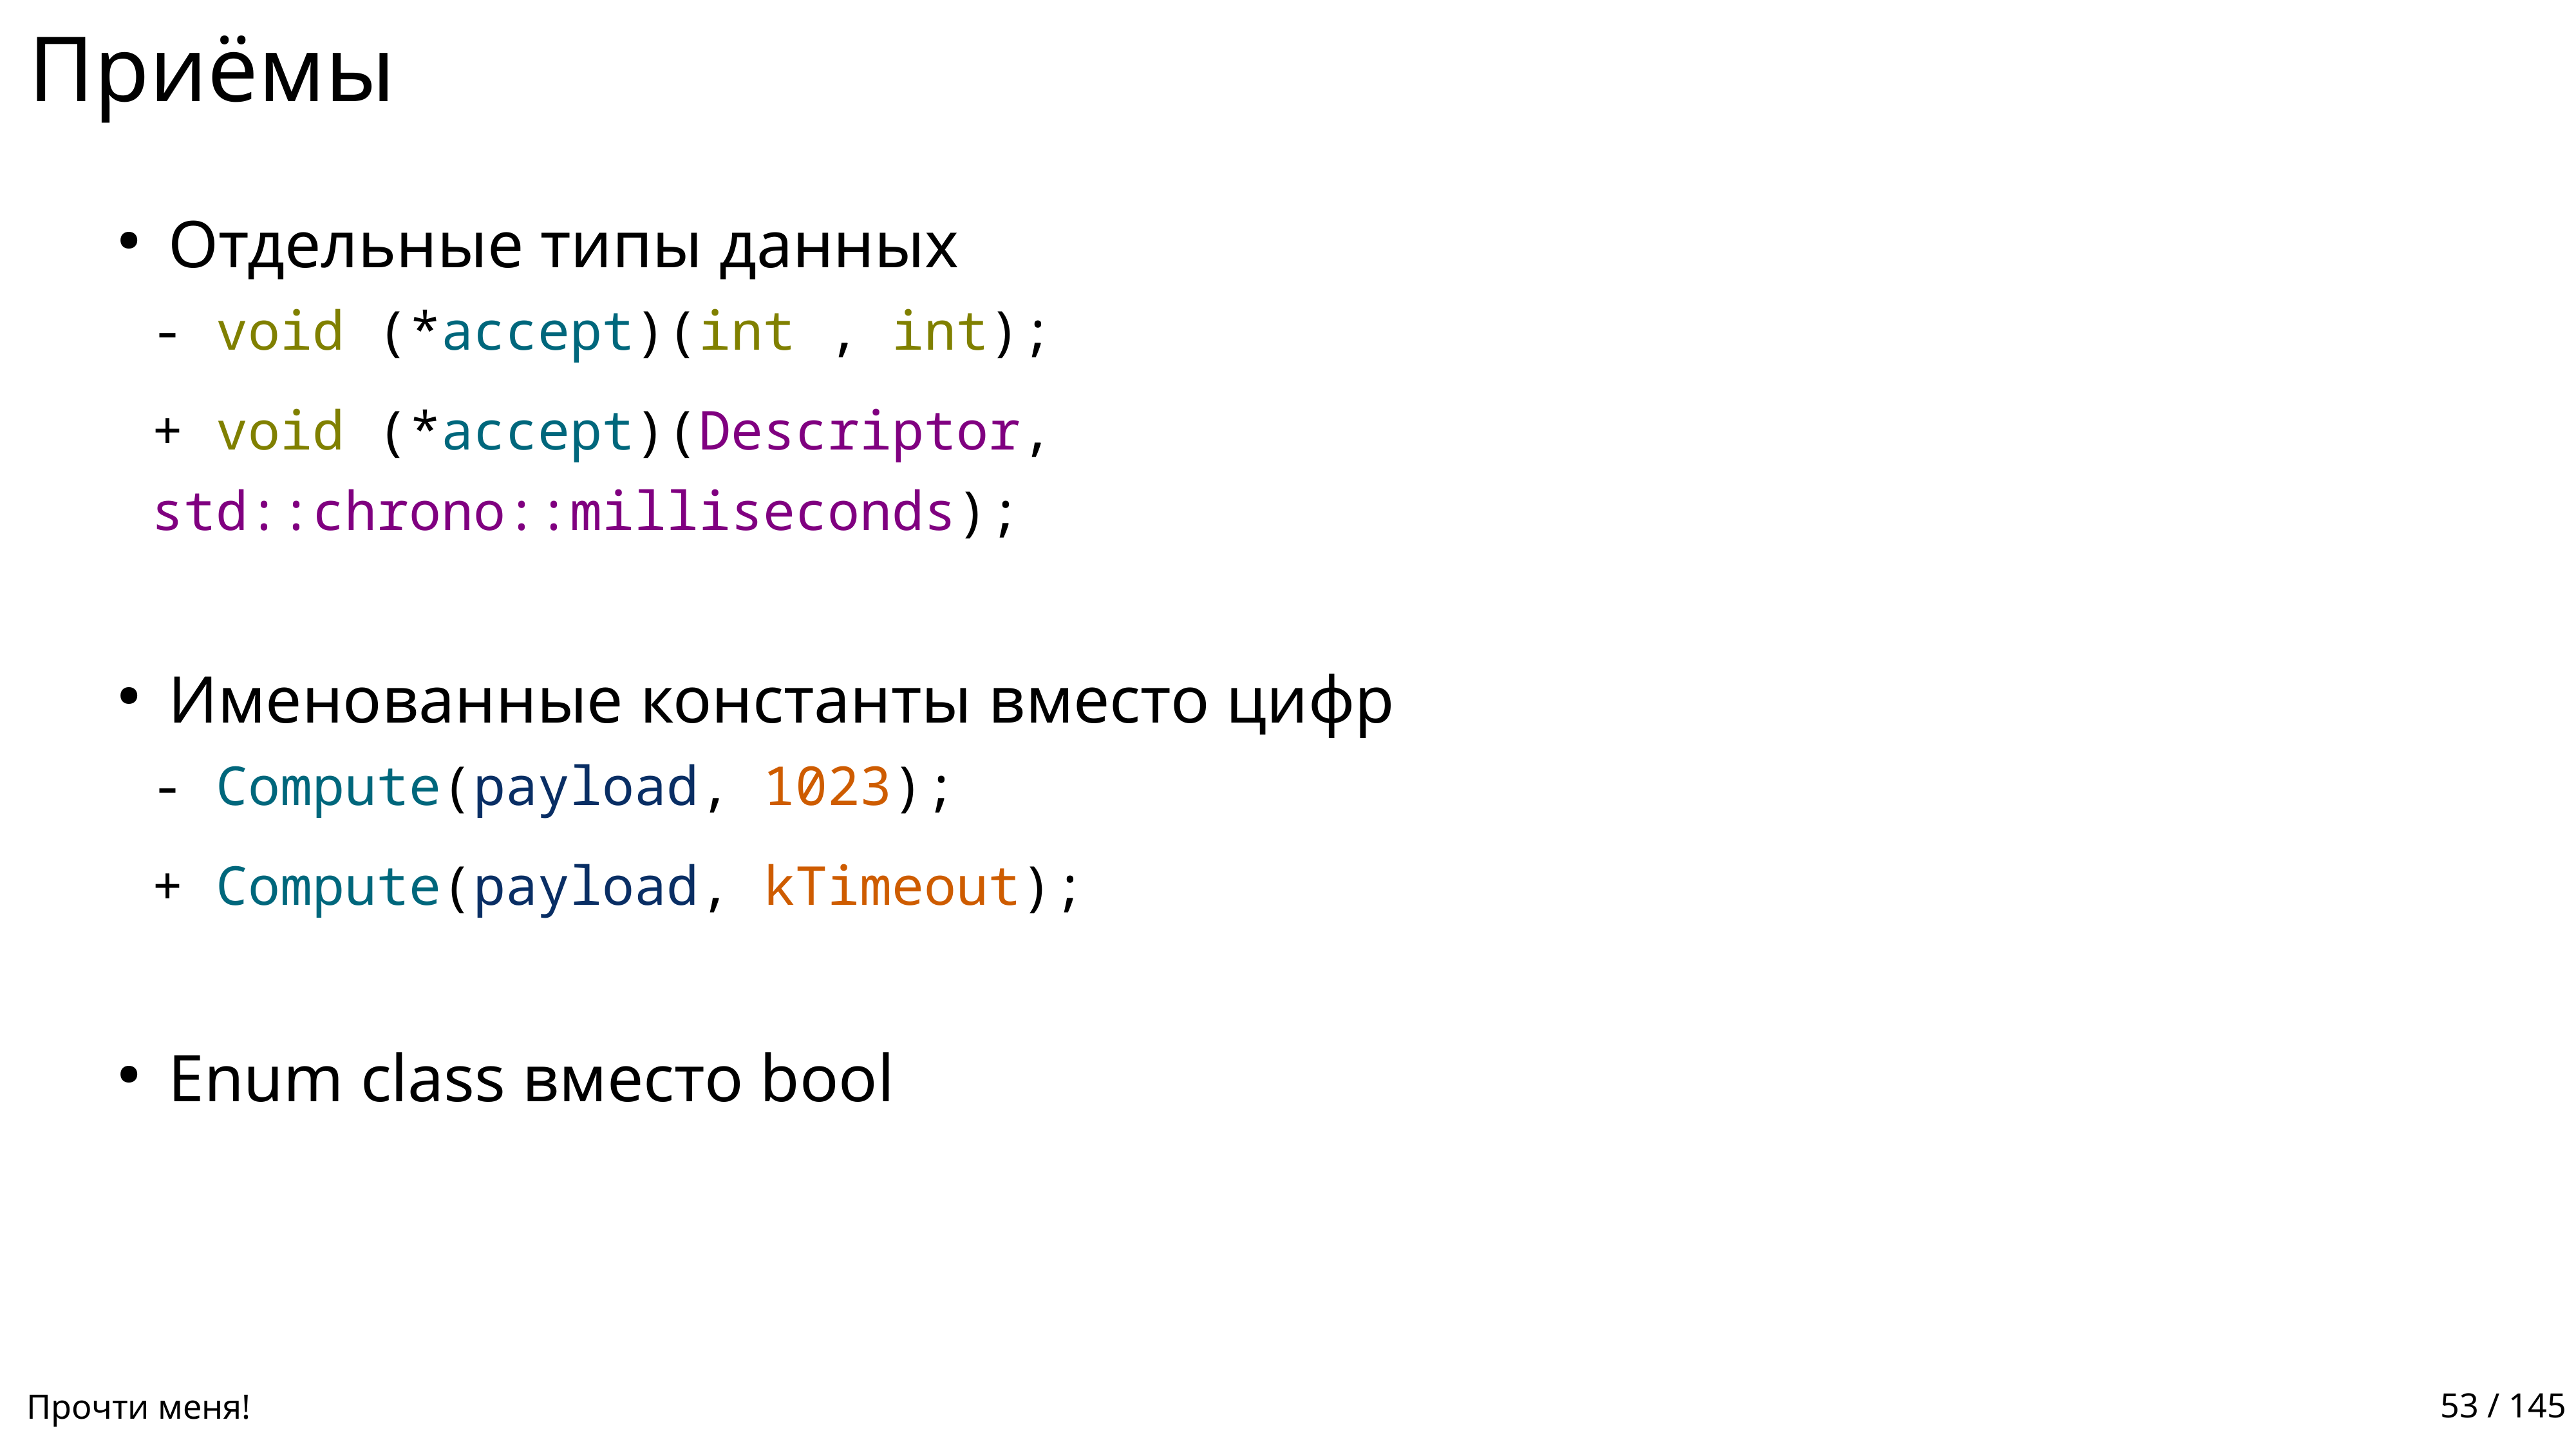

Приёмы
# Отдельные типы данных
- void (*accept)(int , int);
+ void (*accept)(Descriptor, std::chrono::milliseconds);
 Именованные константы вместо цифр
- Compute(payload, 1023);
+ Compute(payload, kTimeout);
 Enum class вместо bool
Прочти меня!